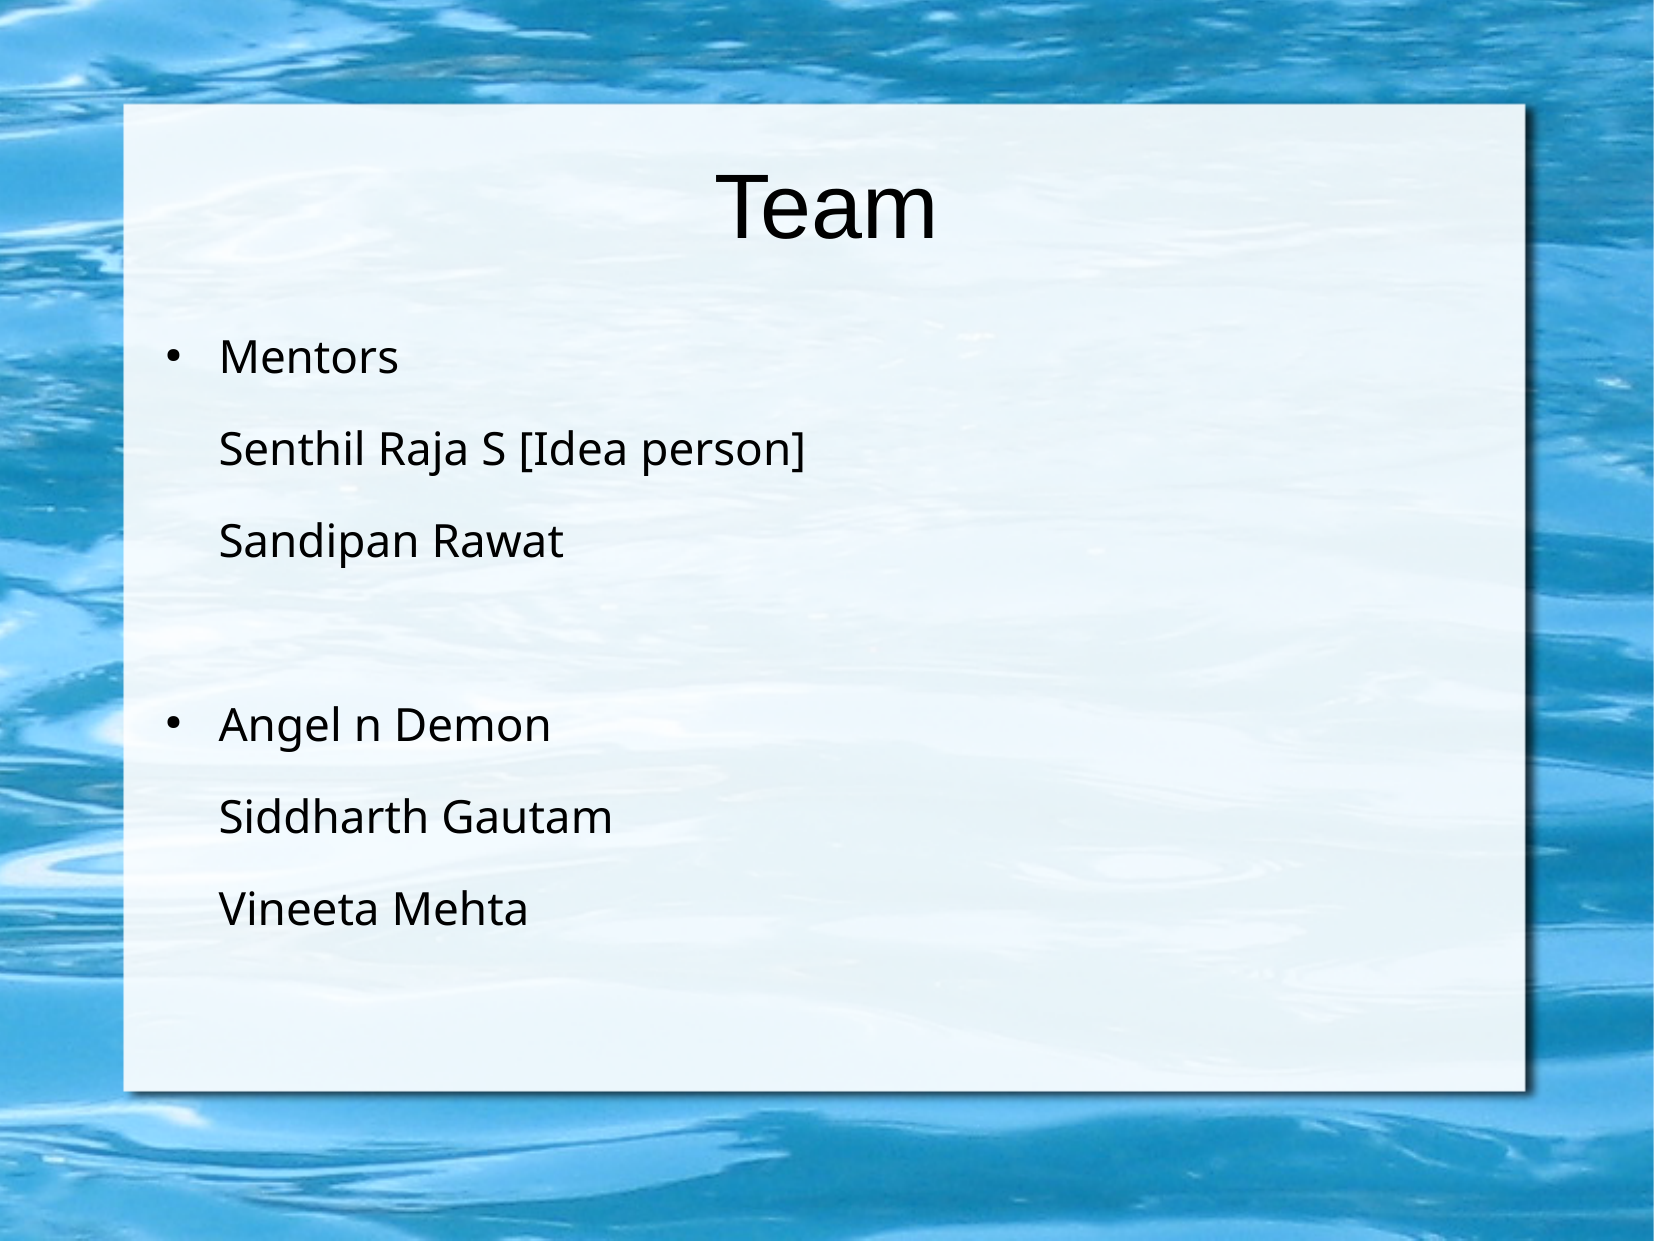

# Team
Mentors
Senthil Raja S [Idea person]
Sandipan Rawat
Angel n Demon
Siddharth Gautam
Vineeta Mehta